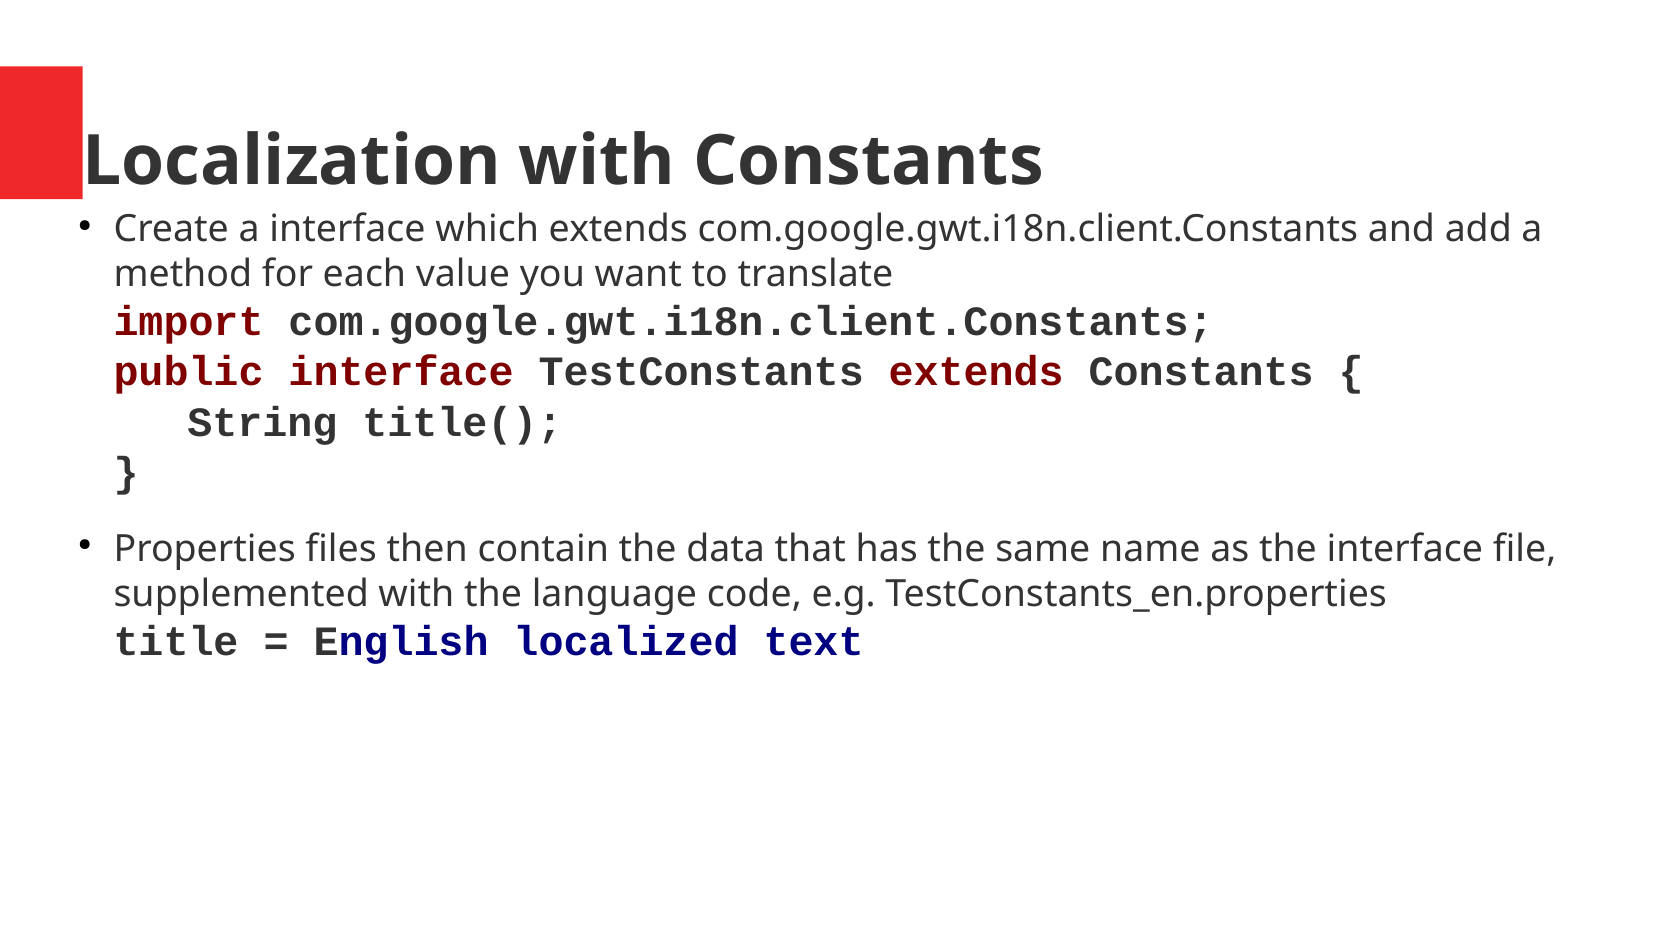

# Localization with Constants
Create a interface which extends com.google.gwt.i18n.client.Constants and add a method for each value you want to translate
import com.google.gwt.i18n.client.Constants;
public interface TestConstants extends Constants {
	String title();
}
Properties files then contain the data that has the same name as the interface file, supplemented with the language code, e.g. TestConstants_en.properties
title = English localized text